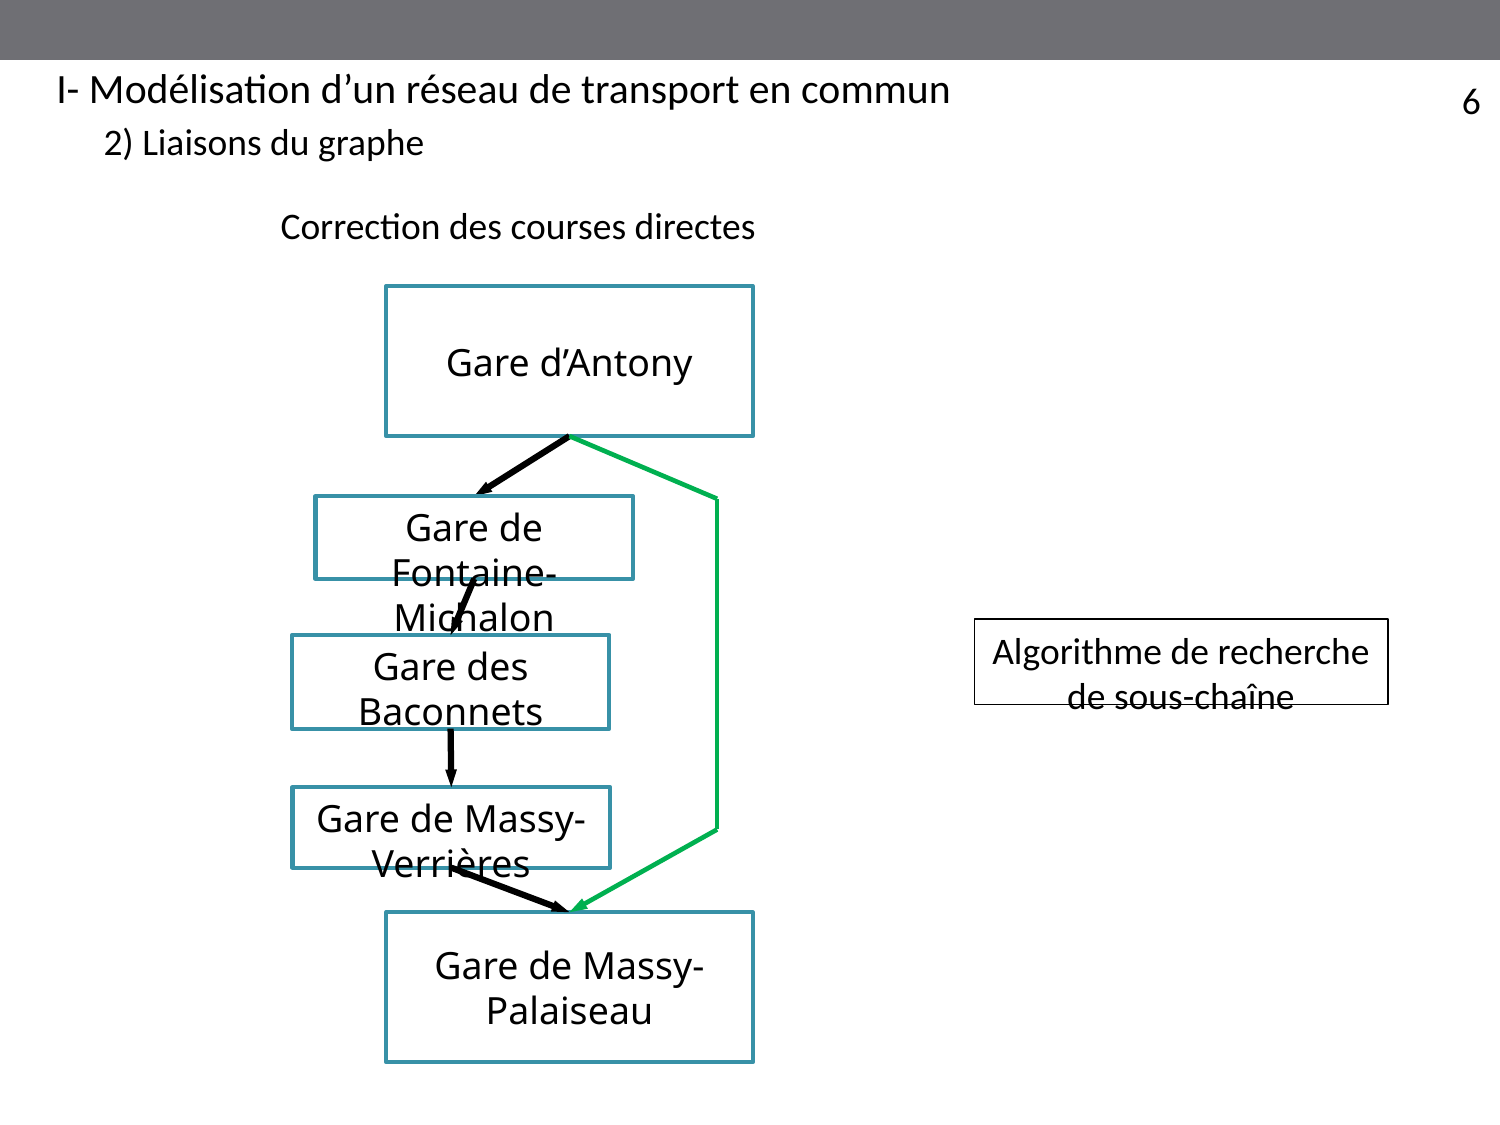

I- Modélisation d’un réseau de transport en commun
6
2) Liaisons du graphe
# Correction des courses directes
Gare d’Antony
Gare de Fontaine-Michalon
Gare des Baconnets
Gare de Massy-Verrières
Gare de Massy-Palaiseau
Algorithme de recherche de sous-chaîne